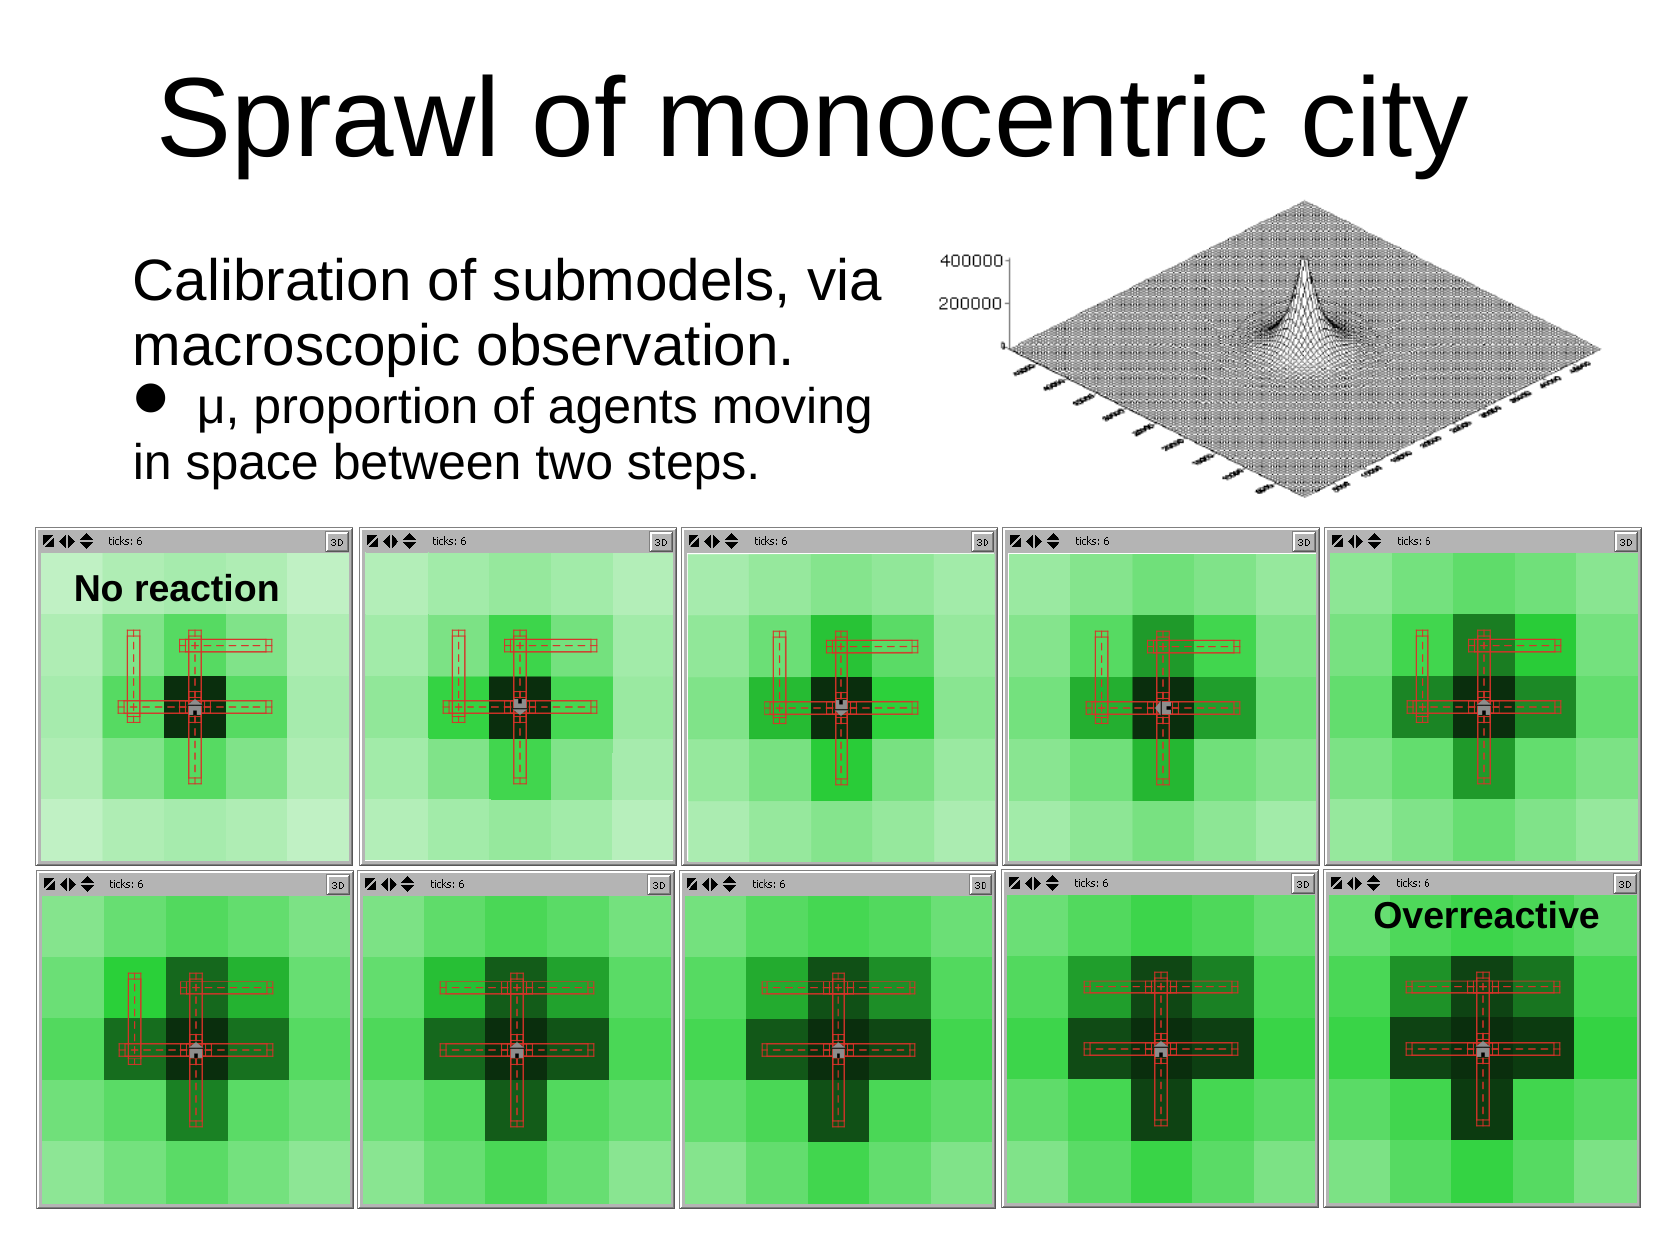

Sprawl of monocentric city
Calibration of submodels, via macroscopic observation.
 μ, proportion of agents moving in space between two steps.
No reaction
Overreactive
18